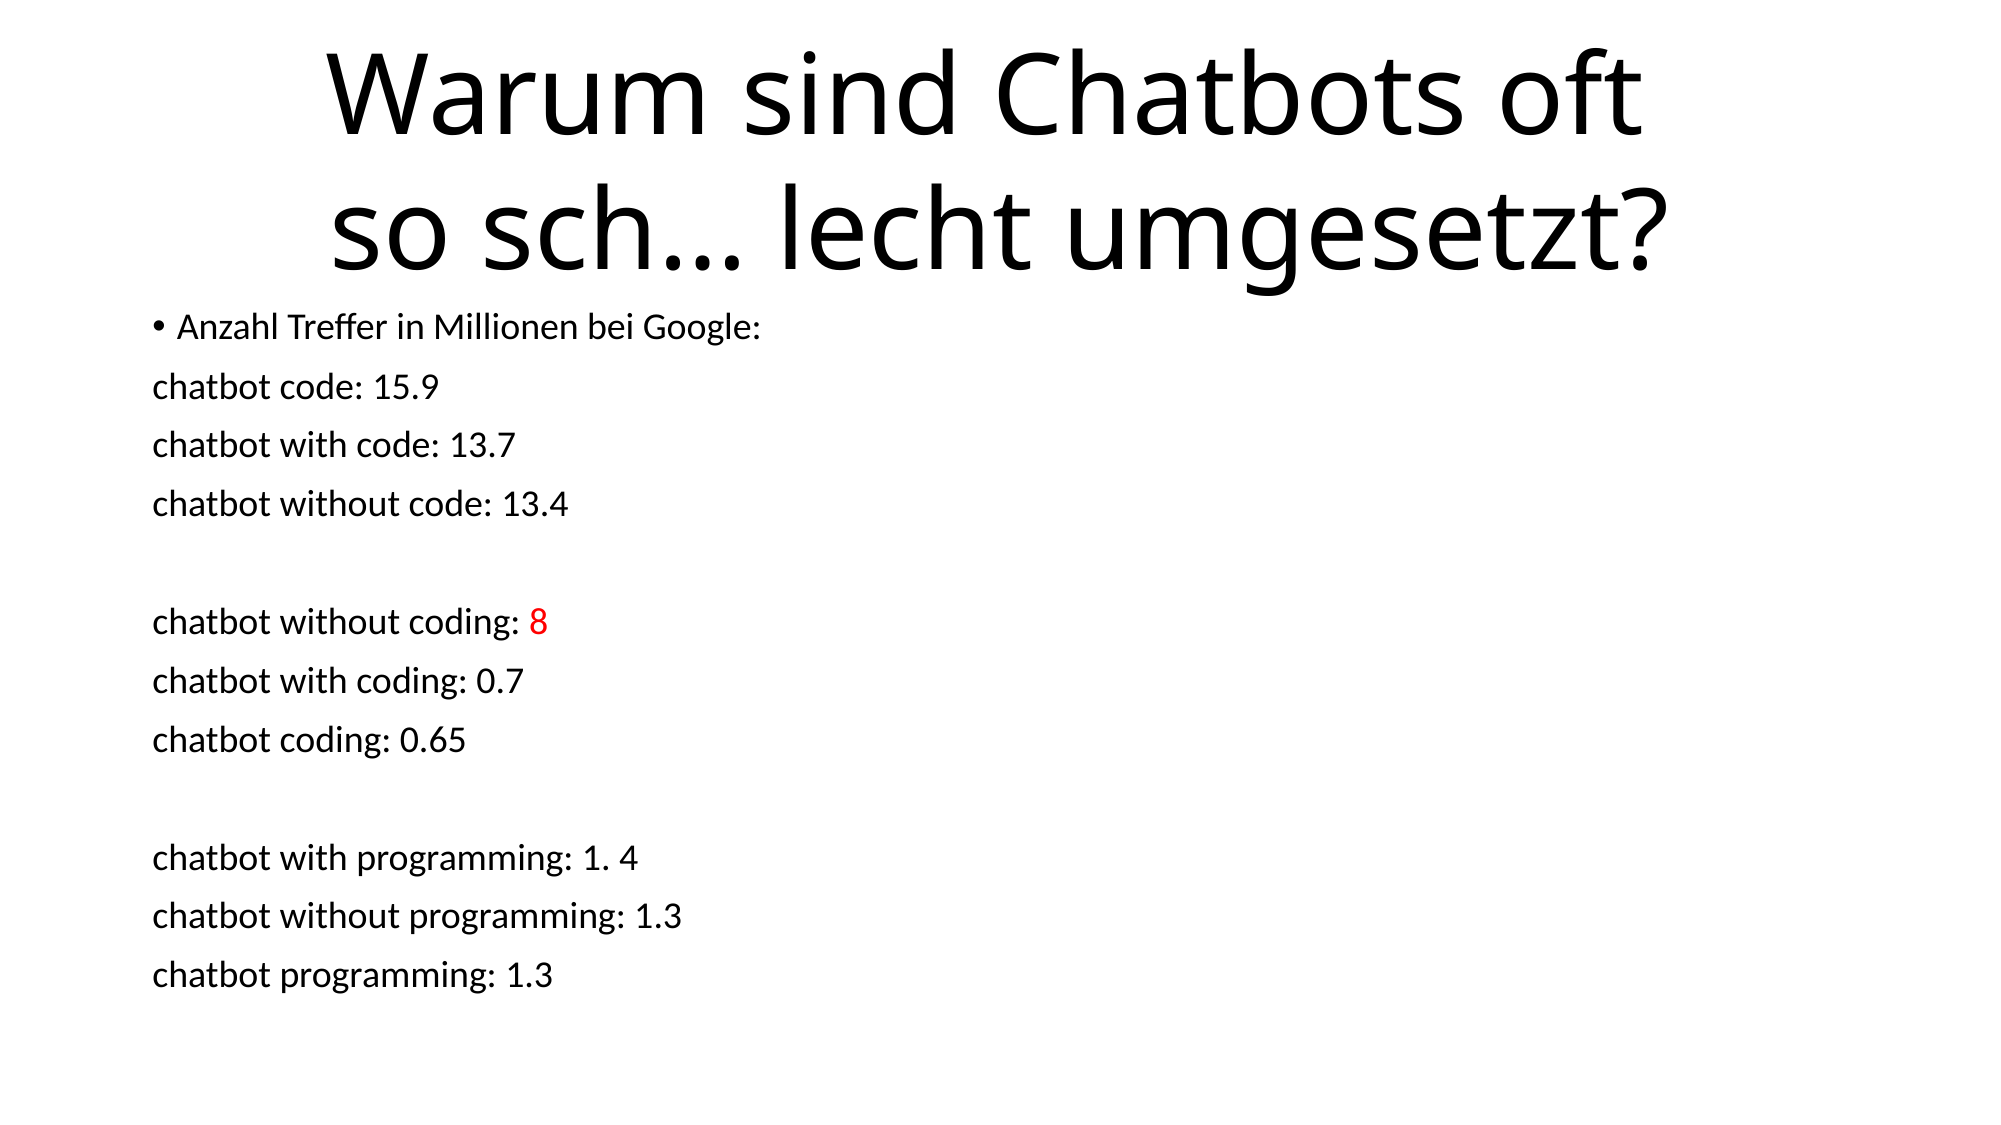

# Warum sind Chatbots oft so sch… lecht umgesetzt?
Anzahl Treffer in Millionen bei Google:
chatbot code: 15.9
chatbot with code: 13.7
chatbot without code: 13.4
chatbot without coding: 8
chatbot with coding: 0.7
chatbot coding: 0.65
chatbot with programming: 1. 4
chatbot without programming: 1.3
chatbot programming: 1.3